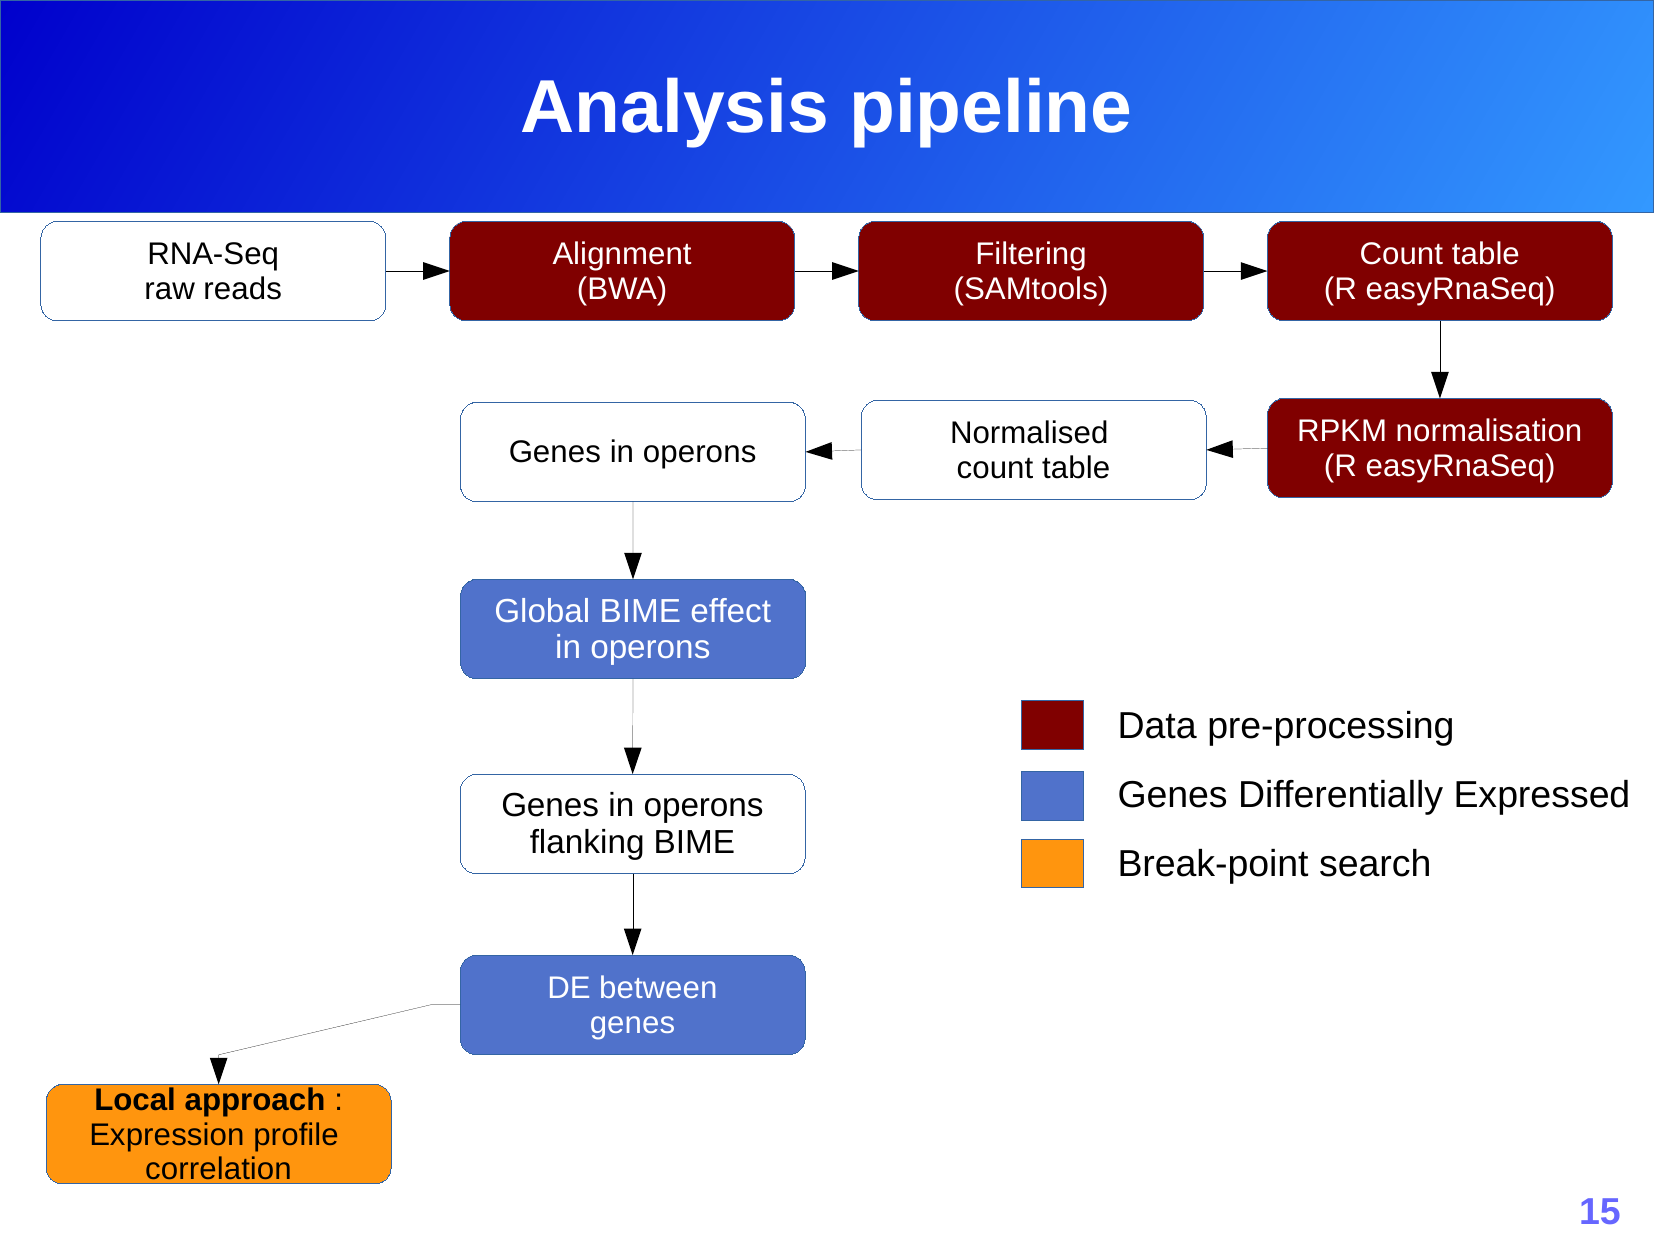

# Analysis pipeline
RNA-Seq
raw reads
Alignment
(BWA)
Filtering
(SAMtools)
Count table
(R easyRnaSeq)
RPKM normalisation
(R easyRnaSeq)
Normalised
count table
Genes in operons
Global BIME effect
in operons
Data pre-processing
Genes Differentially Expressed
Genes in operons
flanking BIME
Break-point search
DE between
genes
Local approach :
Expression profile
correlation
15